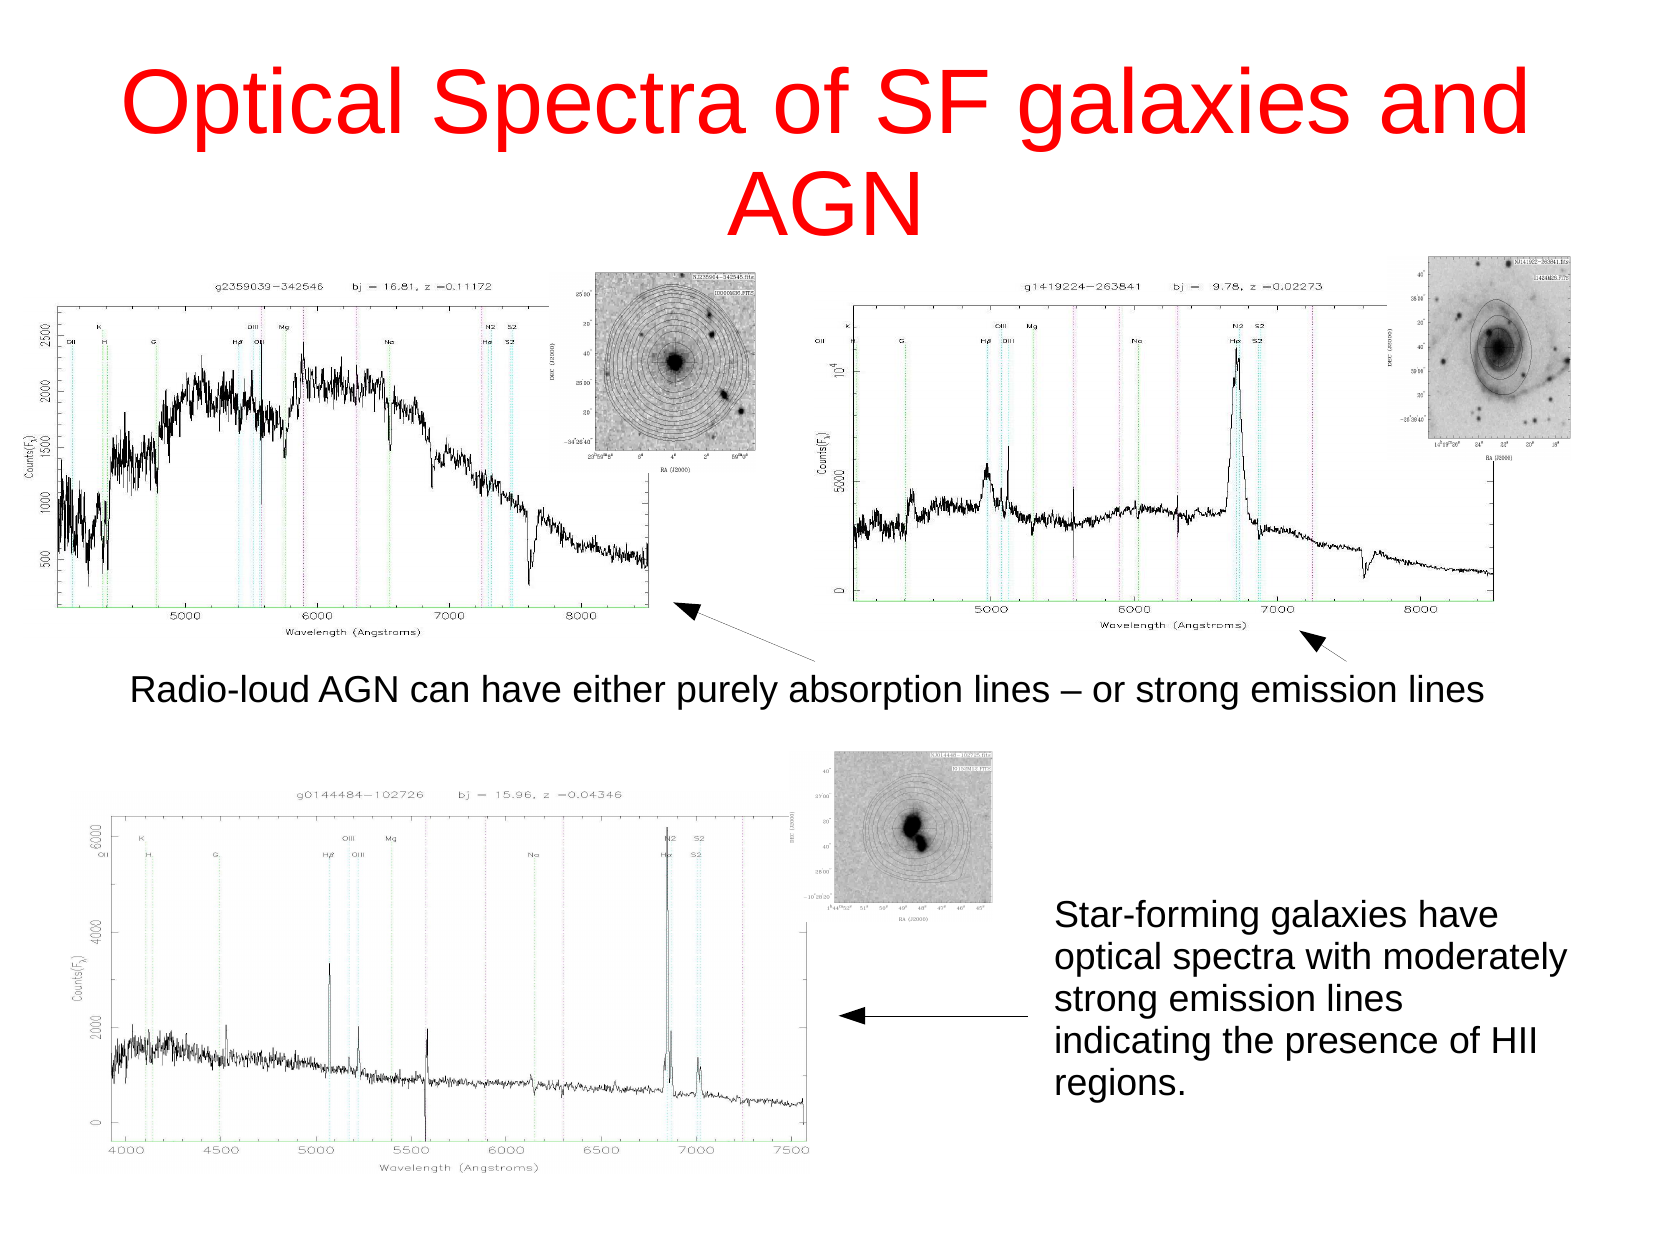

# Optical Spectra of SF galaxies and AGN
Radio-loud AGN can have either purely absorption lines – or strong emission lines
Star-forming galaxies have optical spectra with moderately strong emission lines indicating the presence of HII regions.